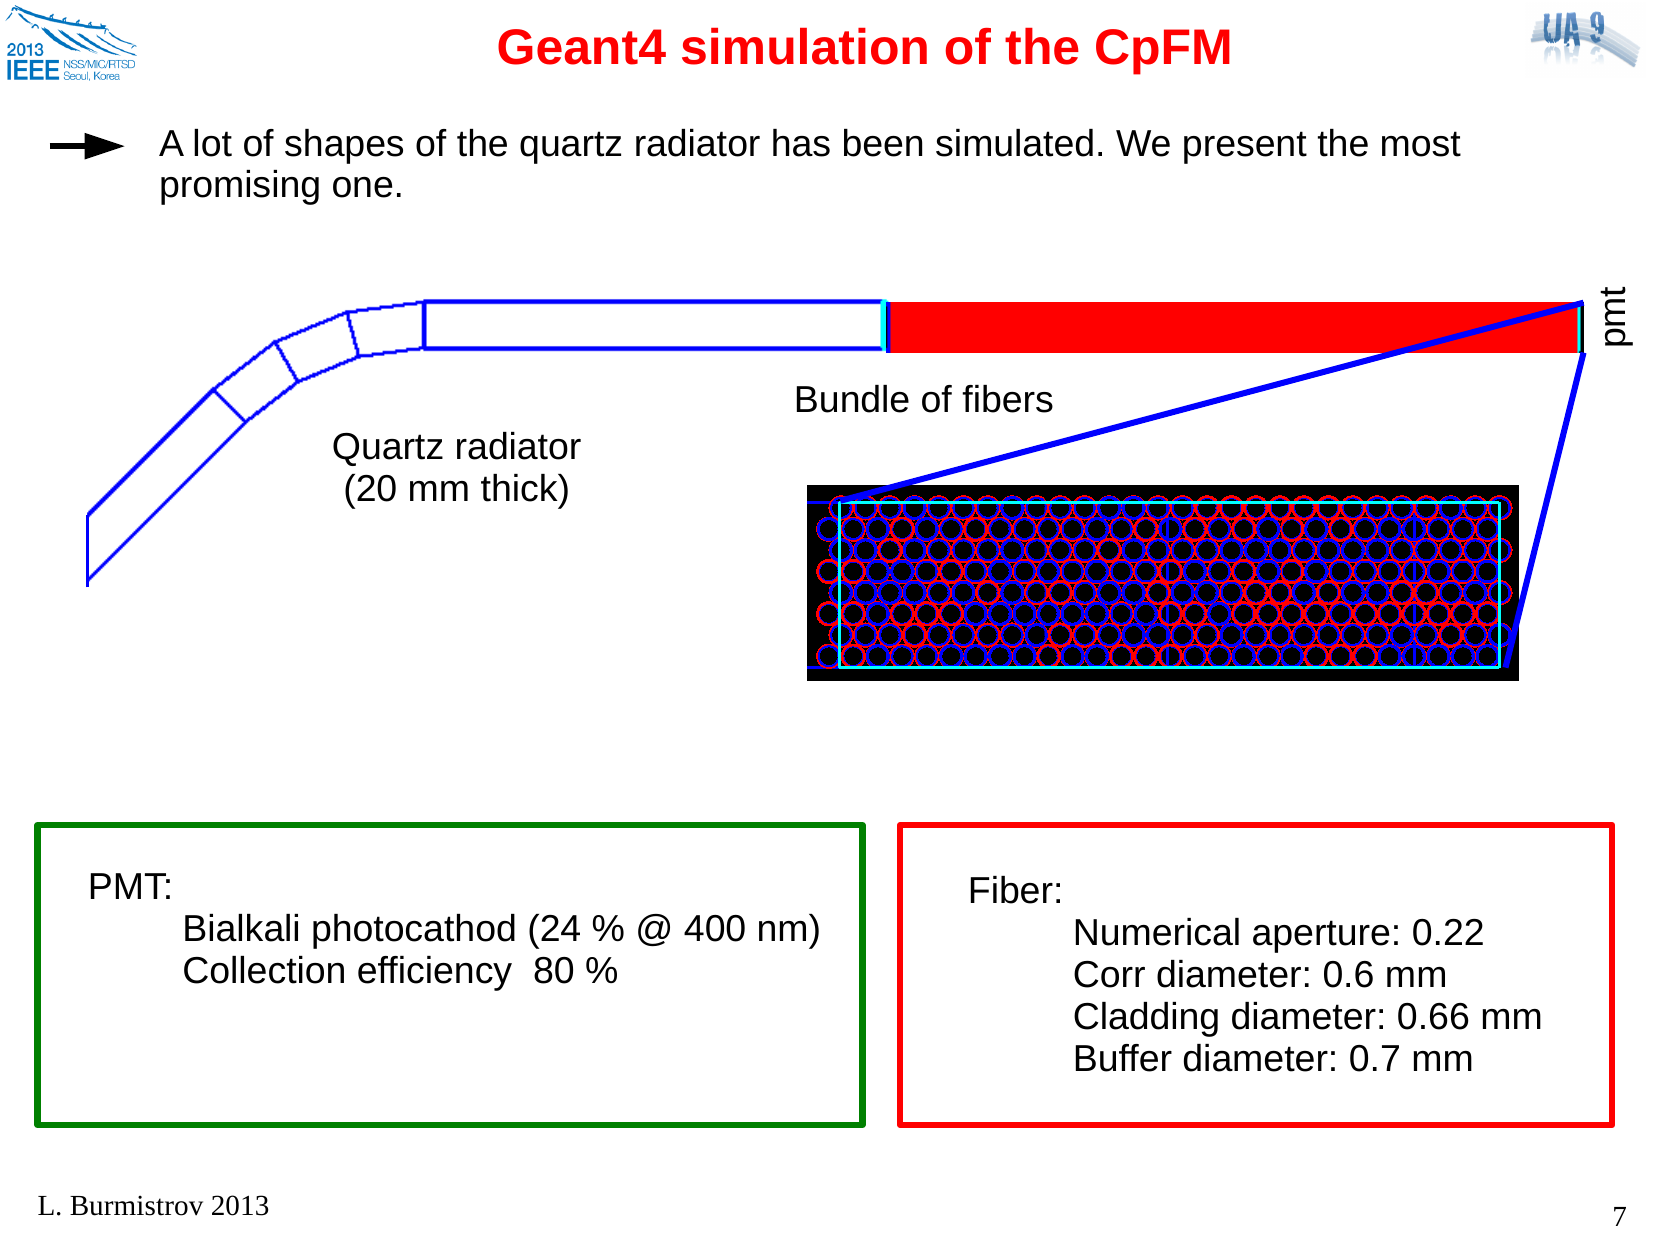

Geant4 simulation of the CpFM
A lot of shapes of the quartz radiator has been simulated. We present the most promising one.
pmt
Bundle of fibers
Quartz radiator (20 mm thick)
PMT:
 Bialkali photocathod (24 % @ 400 nm)
 Collection efficiency 80 %
Fiber:
 Numerical aperture: 0.22
 Corr diameter: 0.6 mm
 Cladding diameter: 0.66 mm
 Buffer diameter: 0.7 mm
L. Burmistrov 2013
7